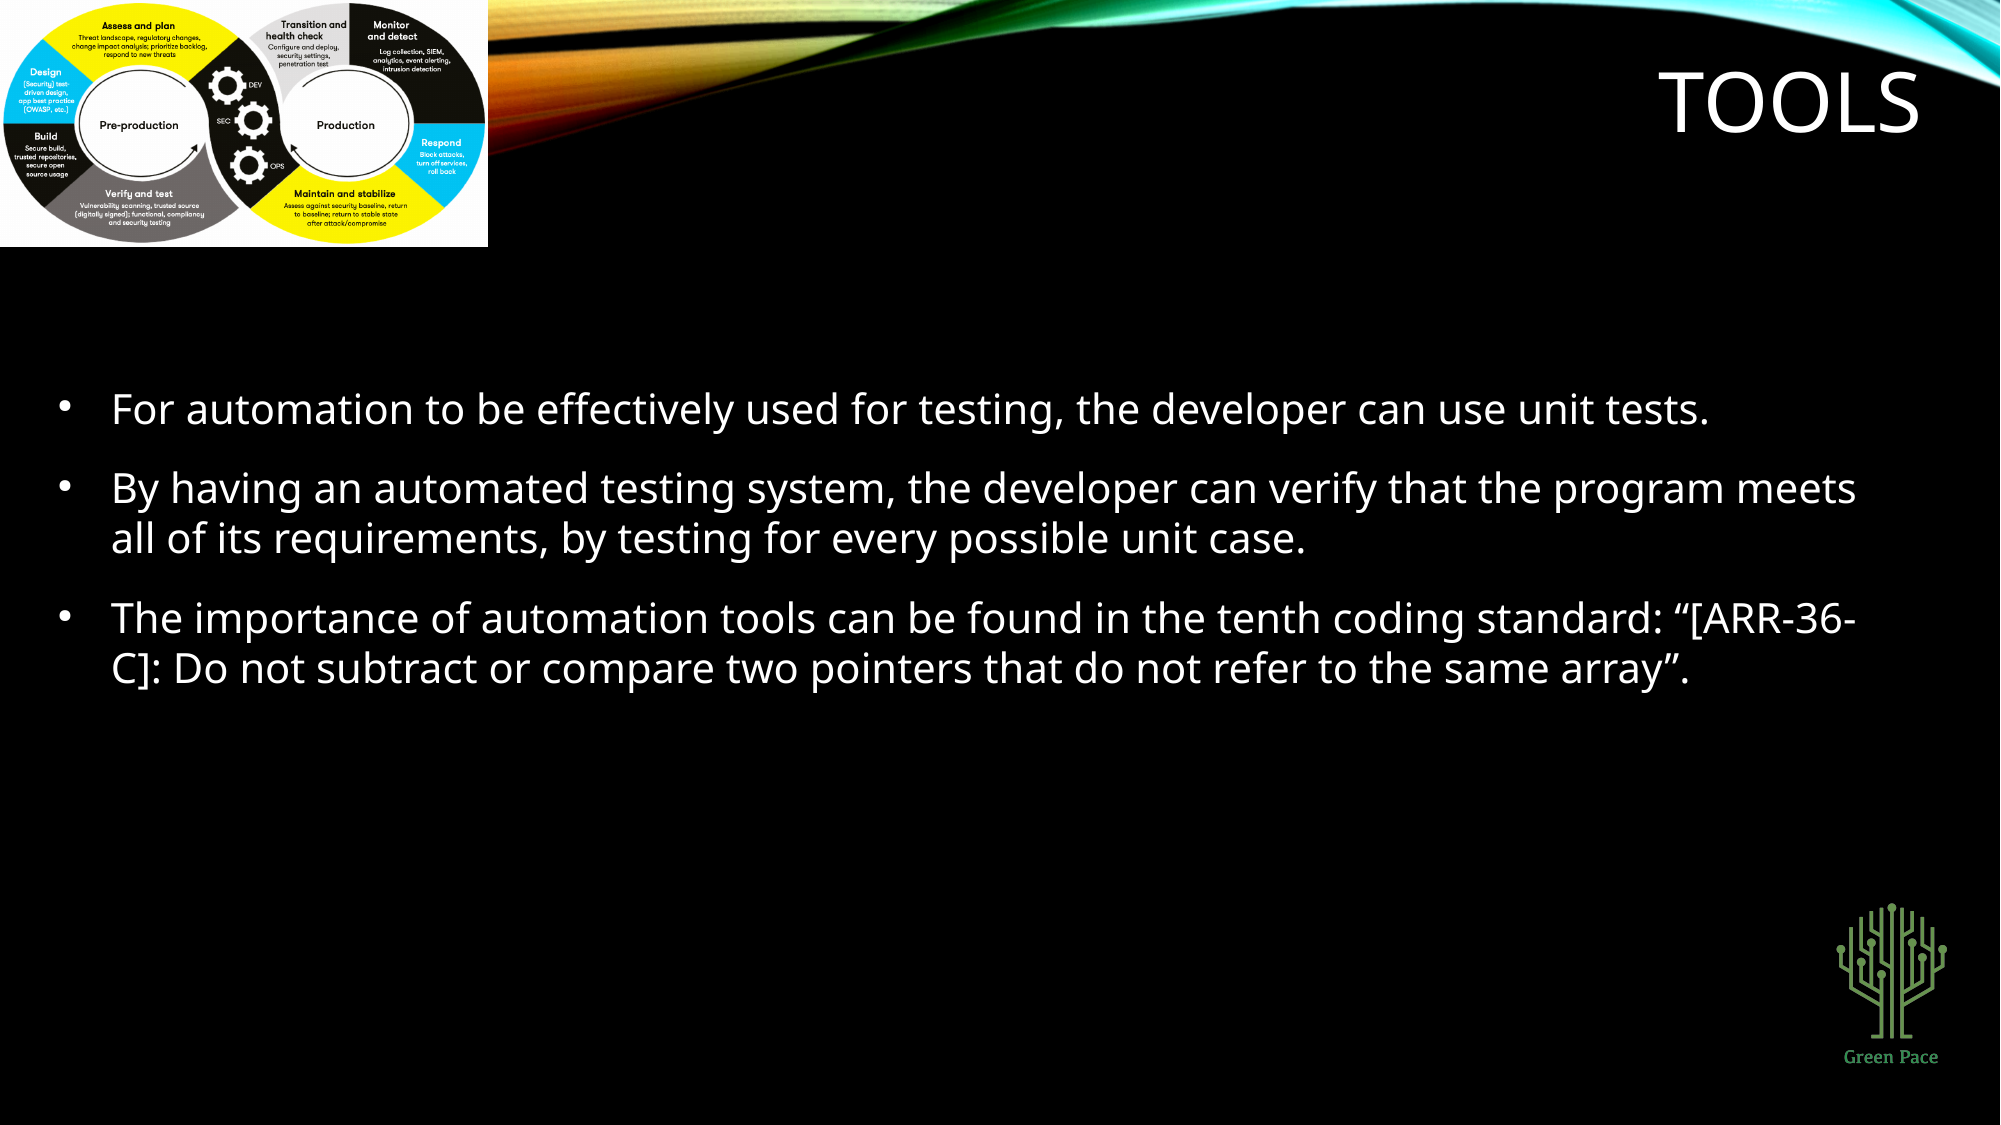

# TOOLS
For automation to be effectively used for testing, the developer can use unit tests.
By having an automated testing system, the developer can verify that the program meets all of its requirements, by testing for every possible unit case.
The importance of automation tools can be found in the tenth coding standard: “[ARR-36-C]: Do not subtract or compare two pointers that do not refer to the same array”.